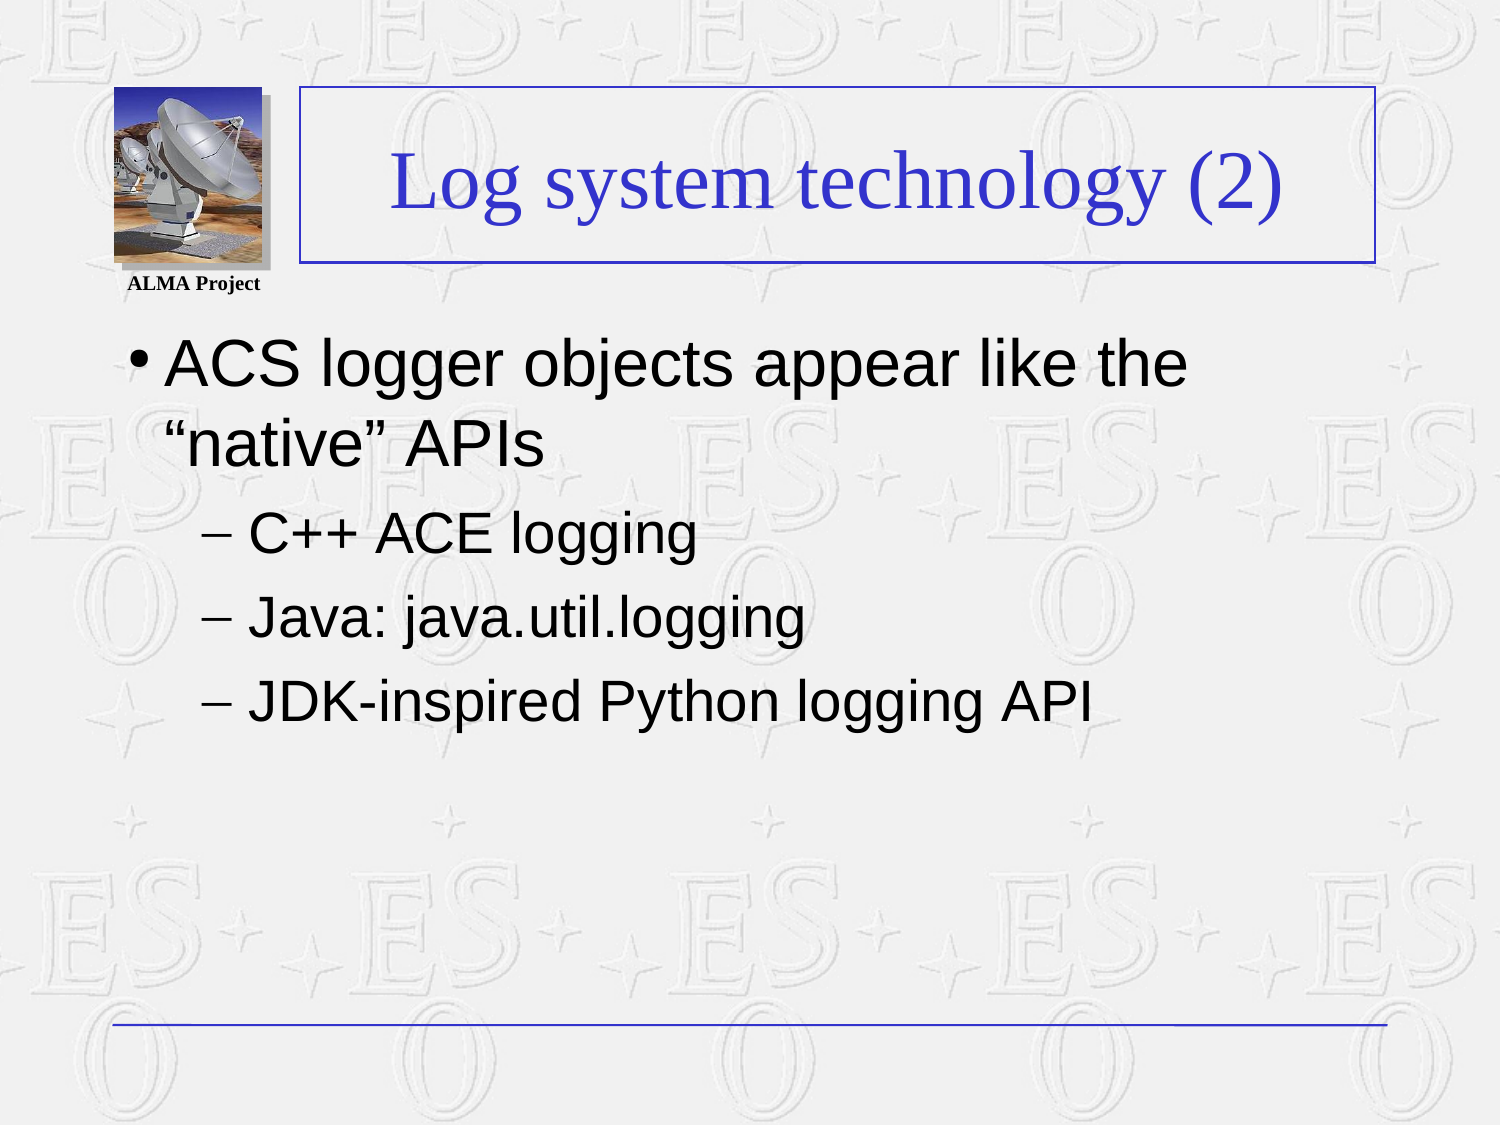

# Log system technology (2)
ACS logger objects appear like the “native” APIs
C++ ACE logging
Java: java.util.logging
JDK-inspired Python logging API